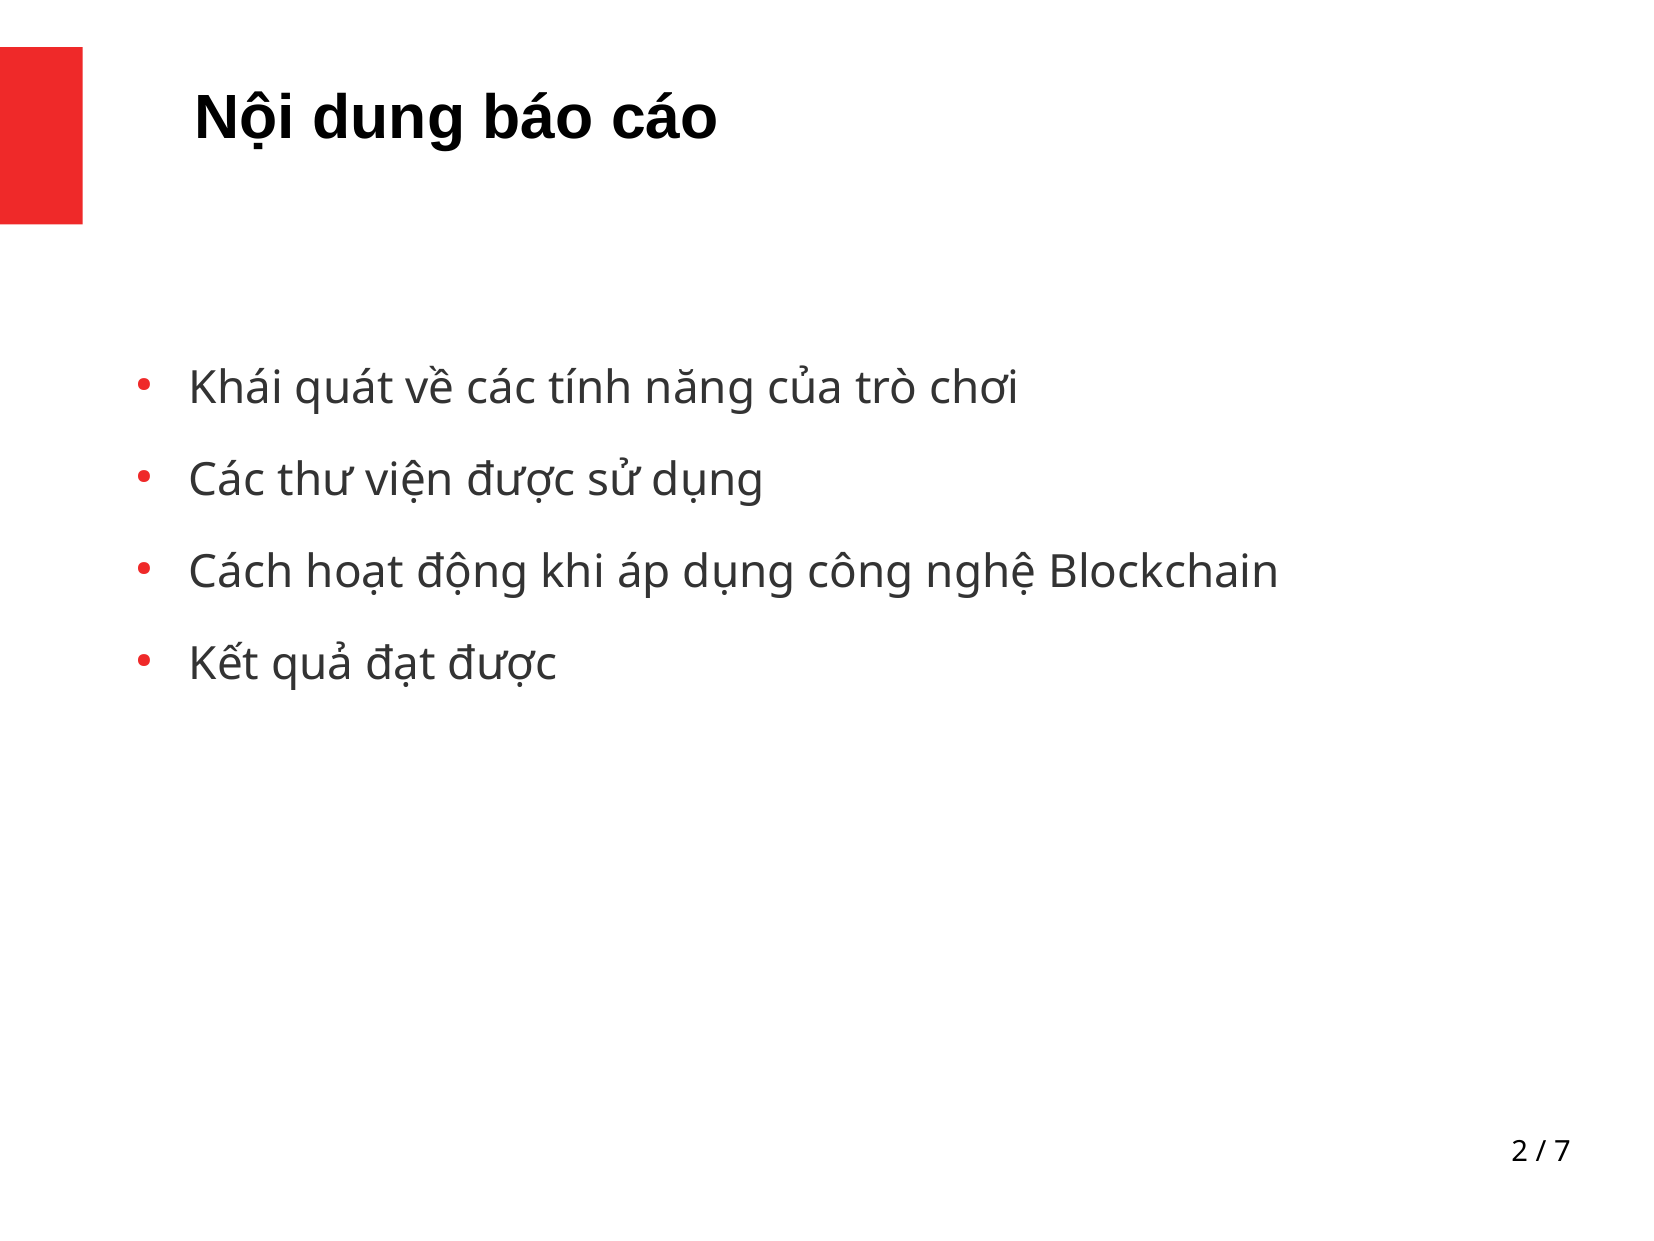

Nội dung báo cáo
# Khái quát về các tính năng của trò chơi
Các thư viện được sử dụng
Cách hoạt động khi áp dụng công nghệ Blockchain
Kết quả đạt được
2